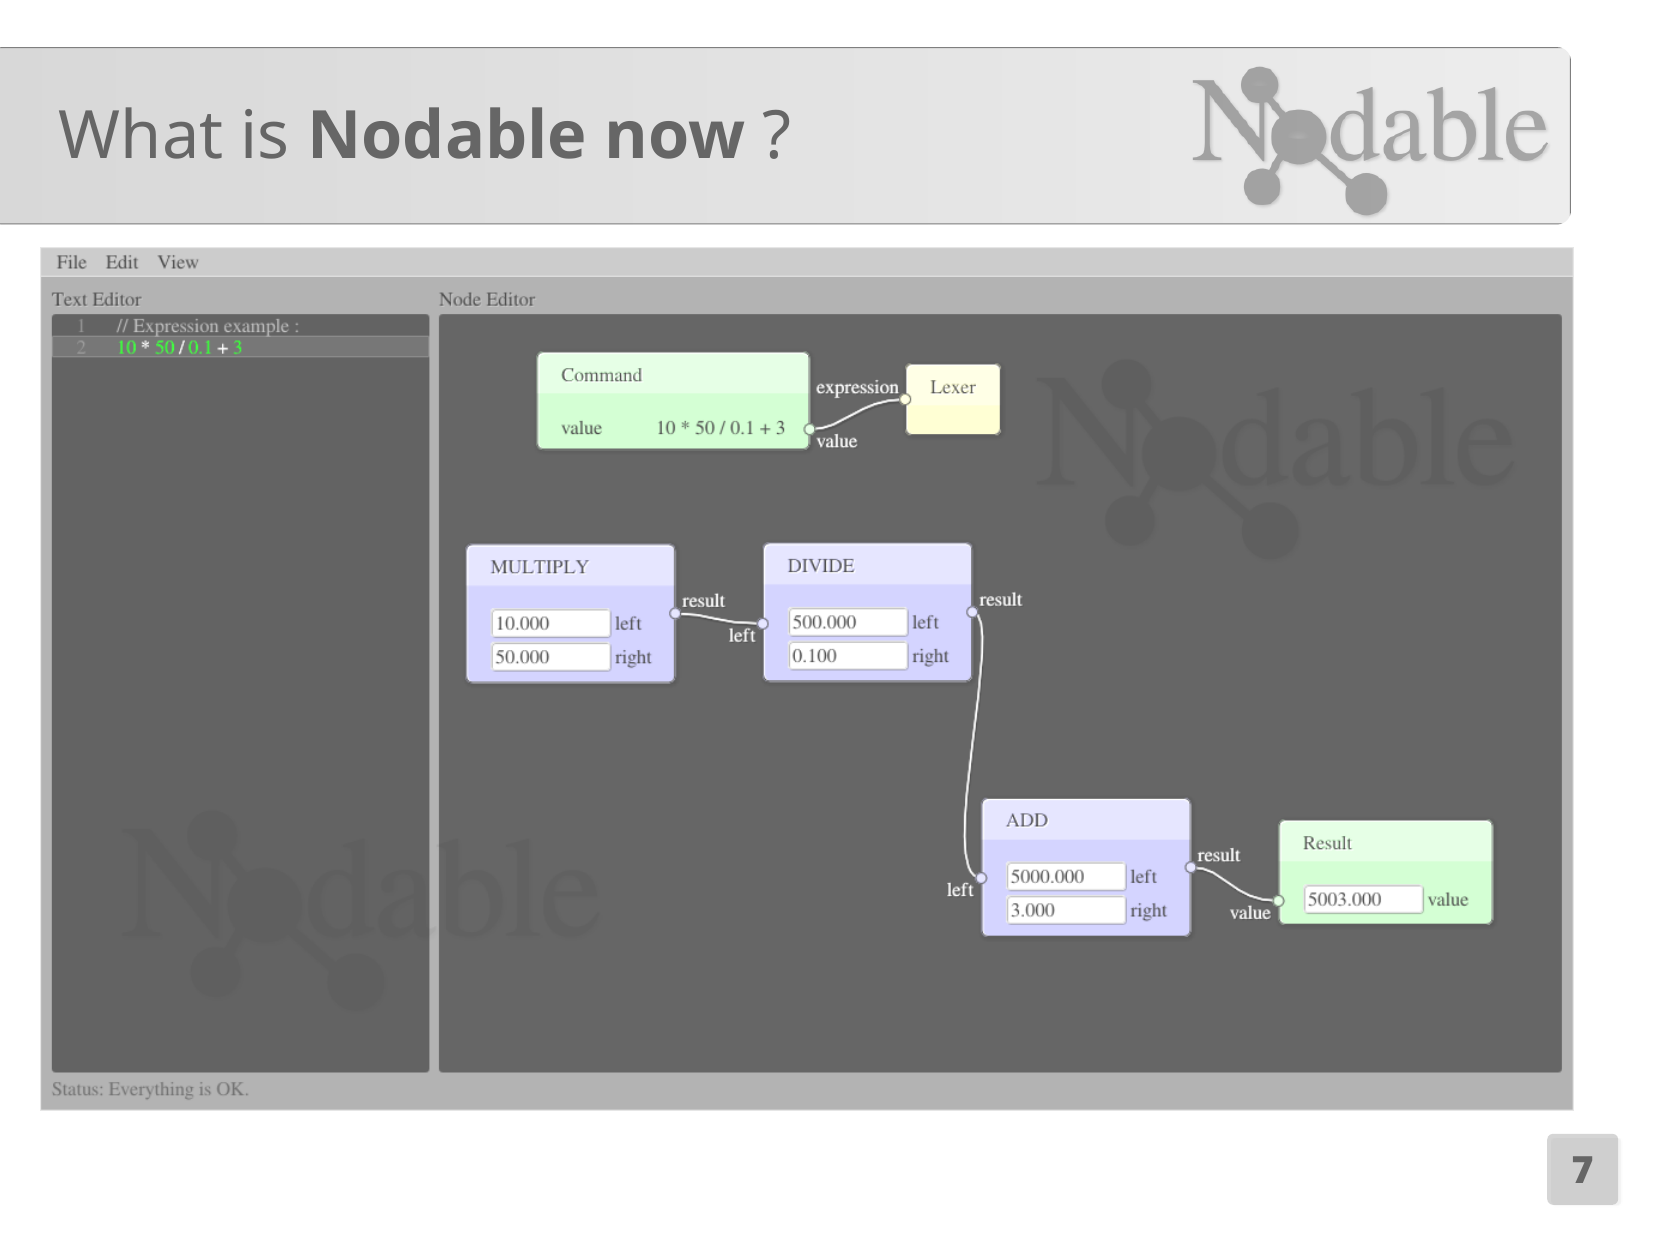

# What is Nodable now ?
7